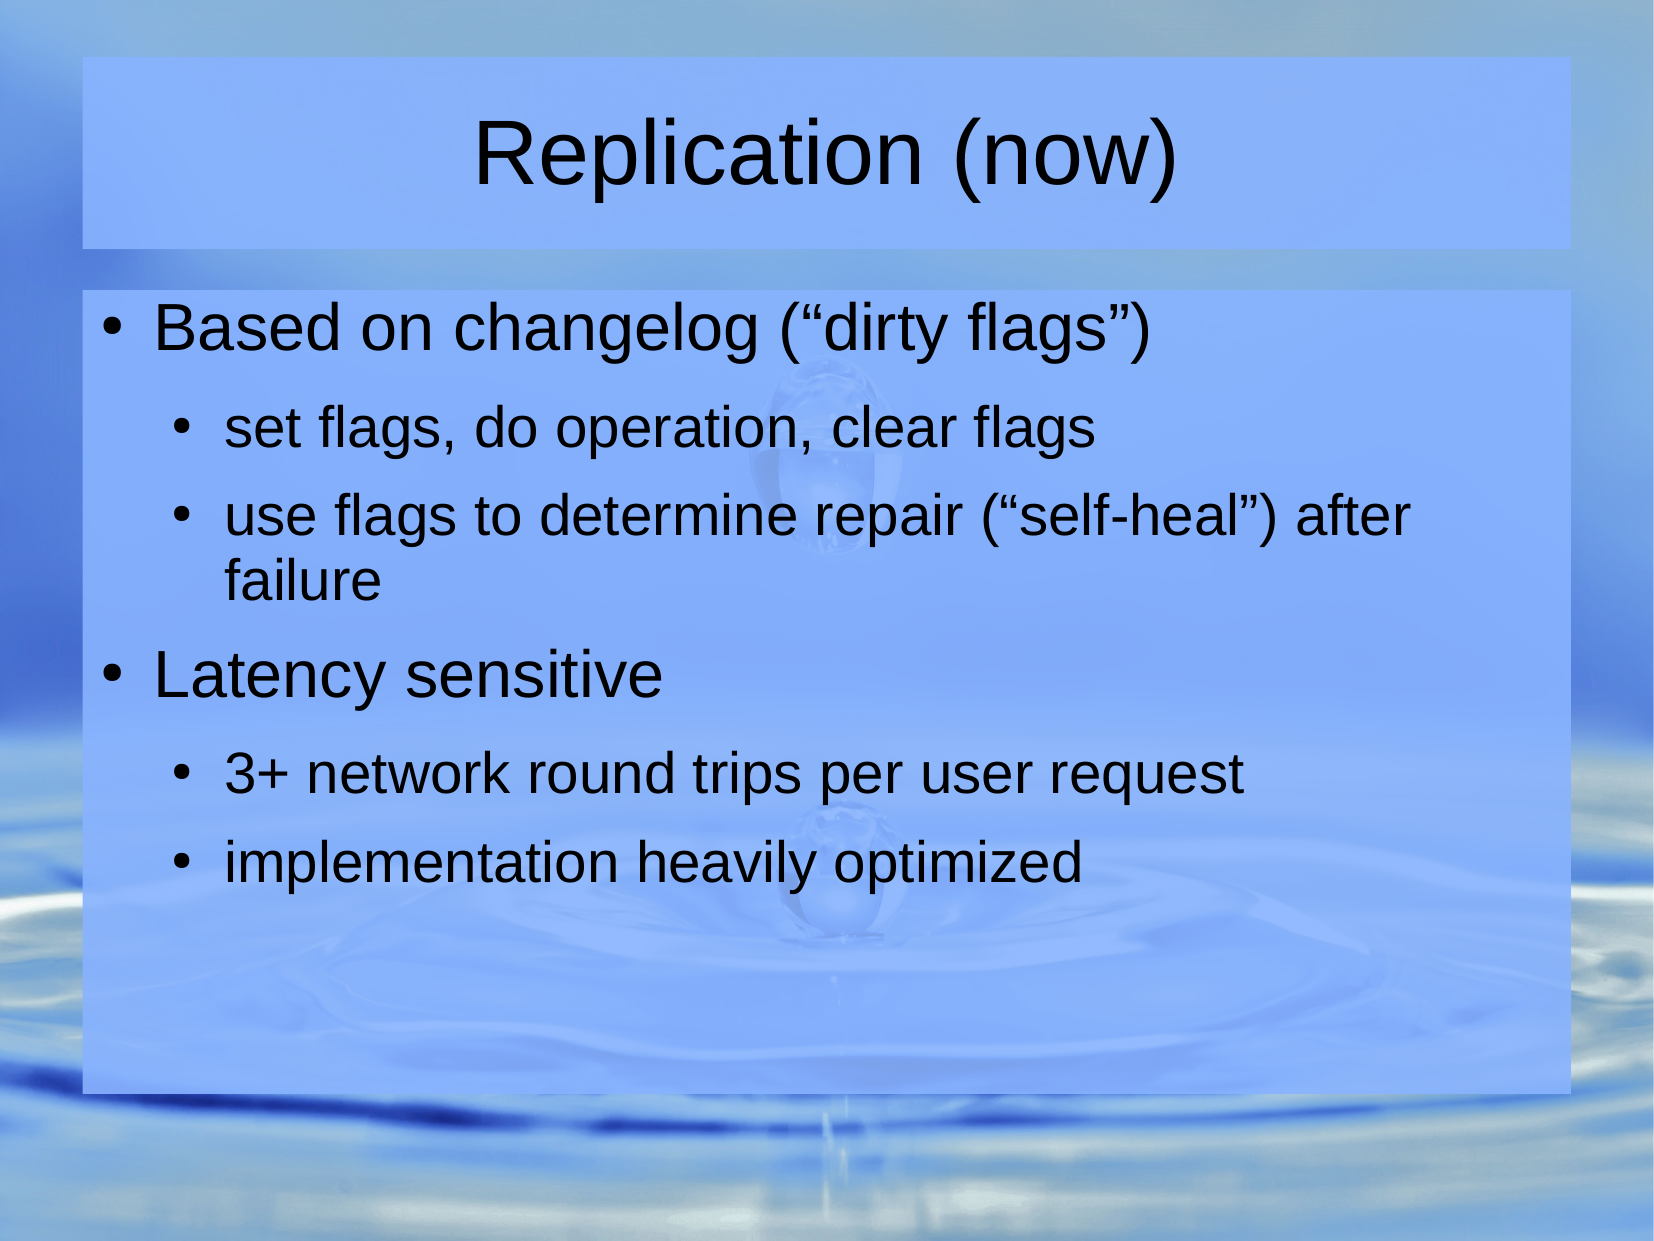

# Replication (now)
Based on changelog (“dirty flags”)
set flags, do operation, clear flags
use flags to determine repair (“self-heal”) after failure
Latency sensitive
3+ network round trips per user request
implementation heavily optimized